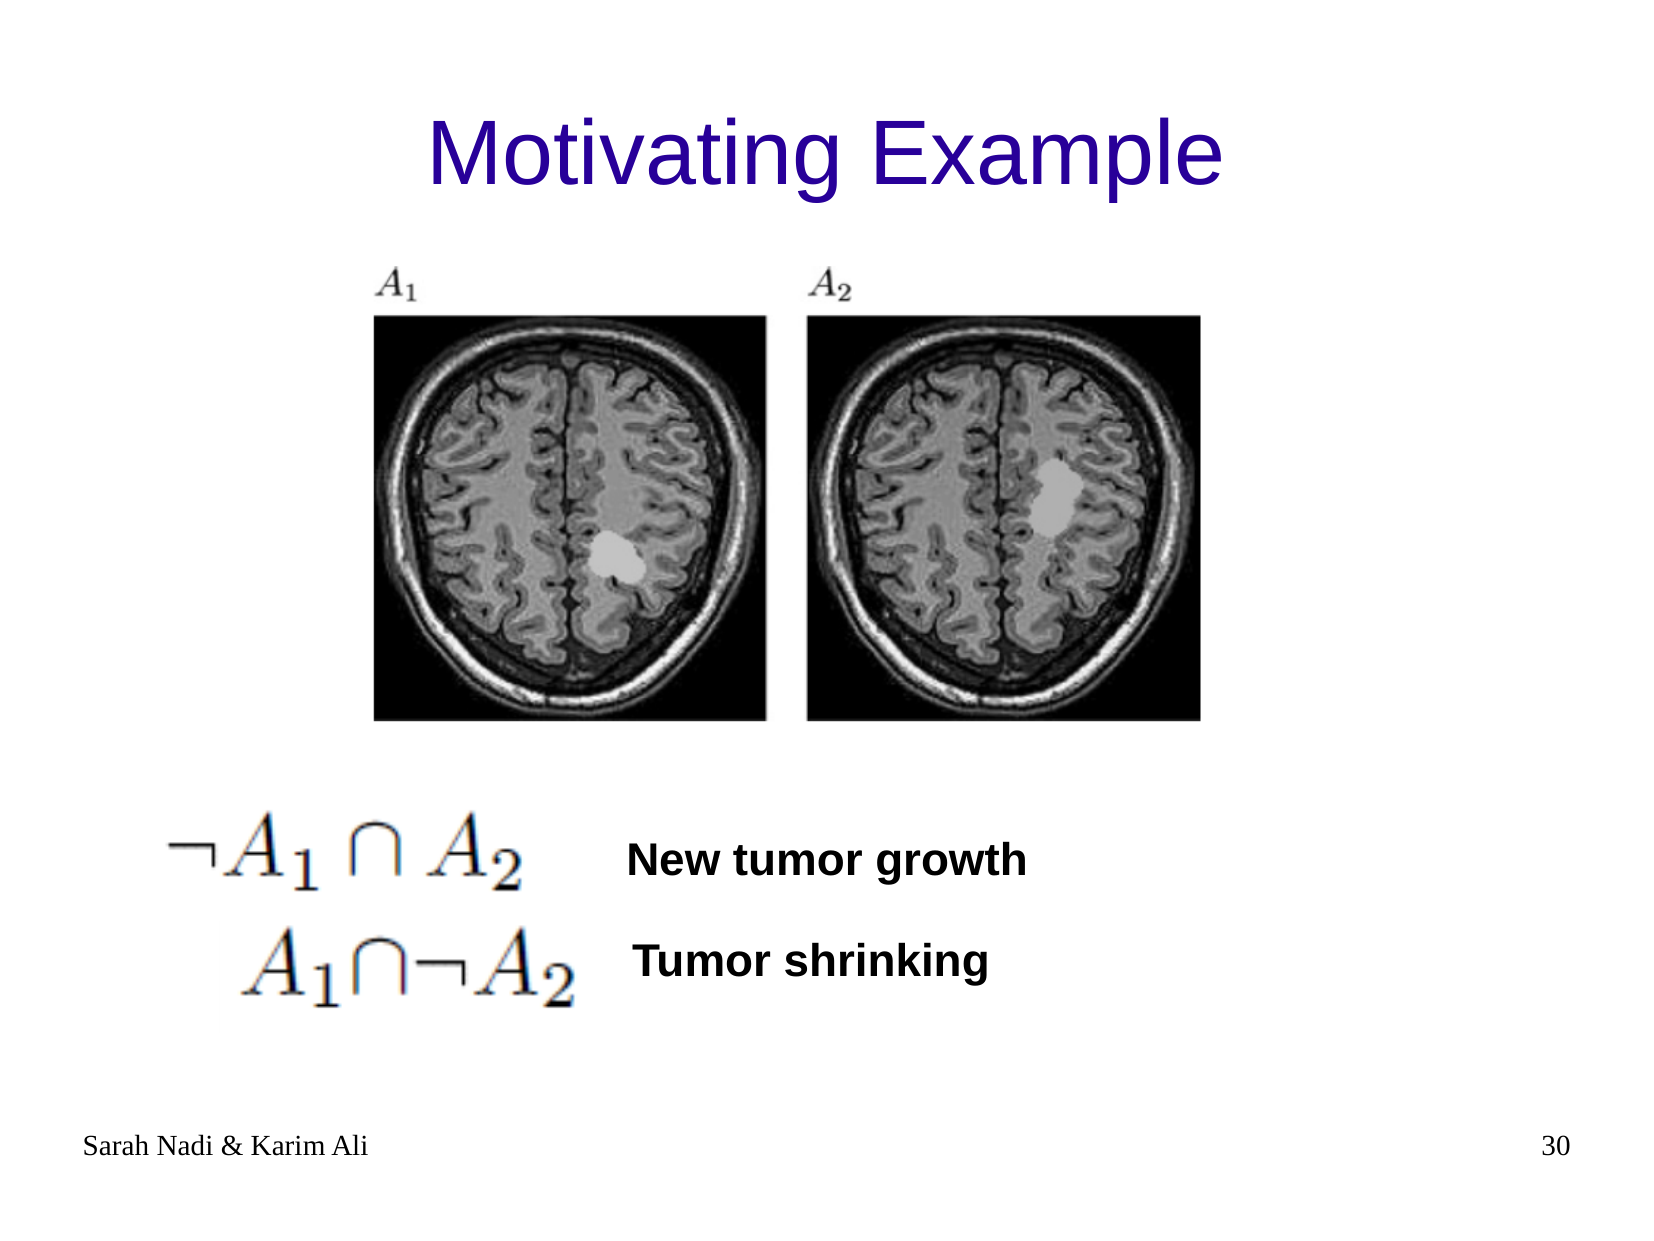

# Motivating Example
New tumor growth
Tumor shrinking
Sarah Nadi & Karim Ali
30